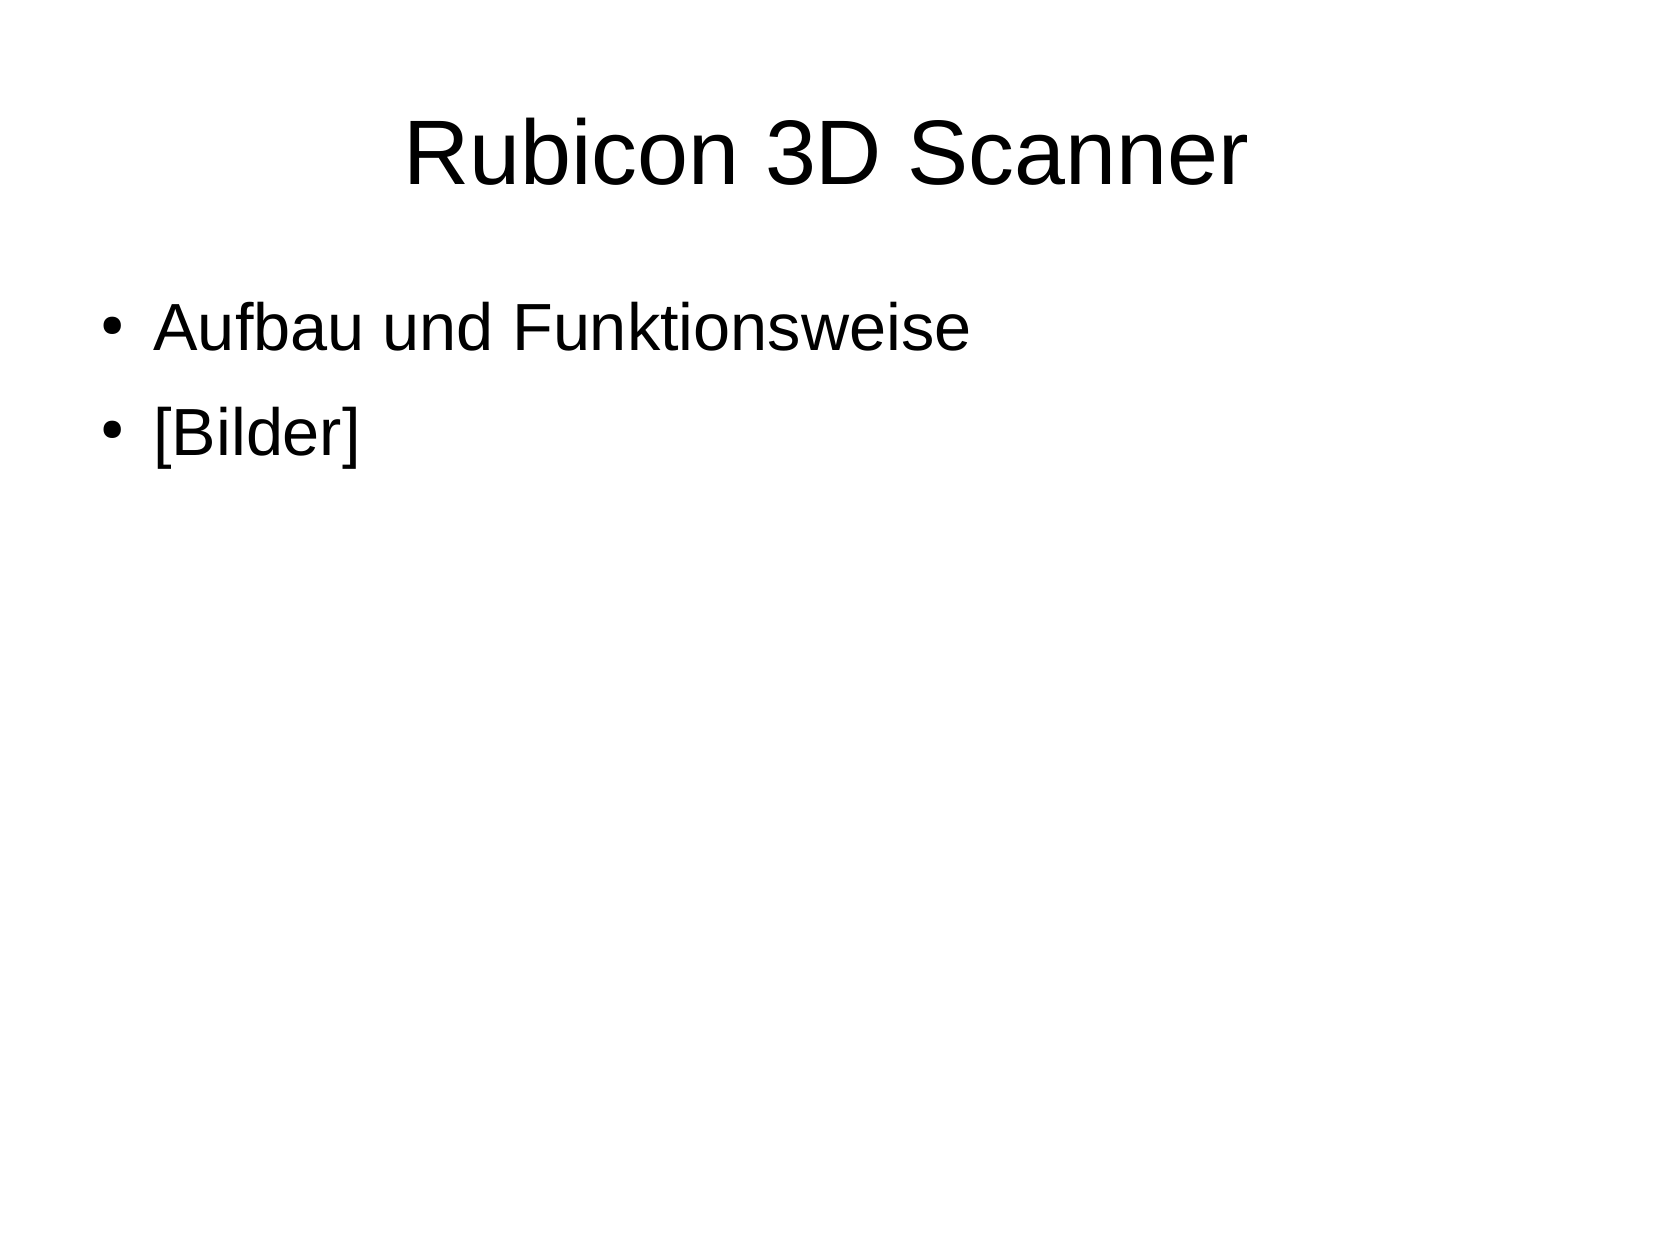

# Rubicon 3D Scanner
Aufbau und Funktionsweise
[Bilder]